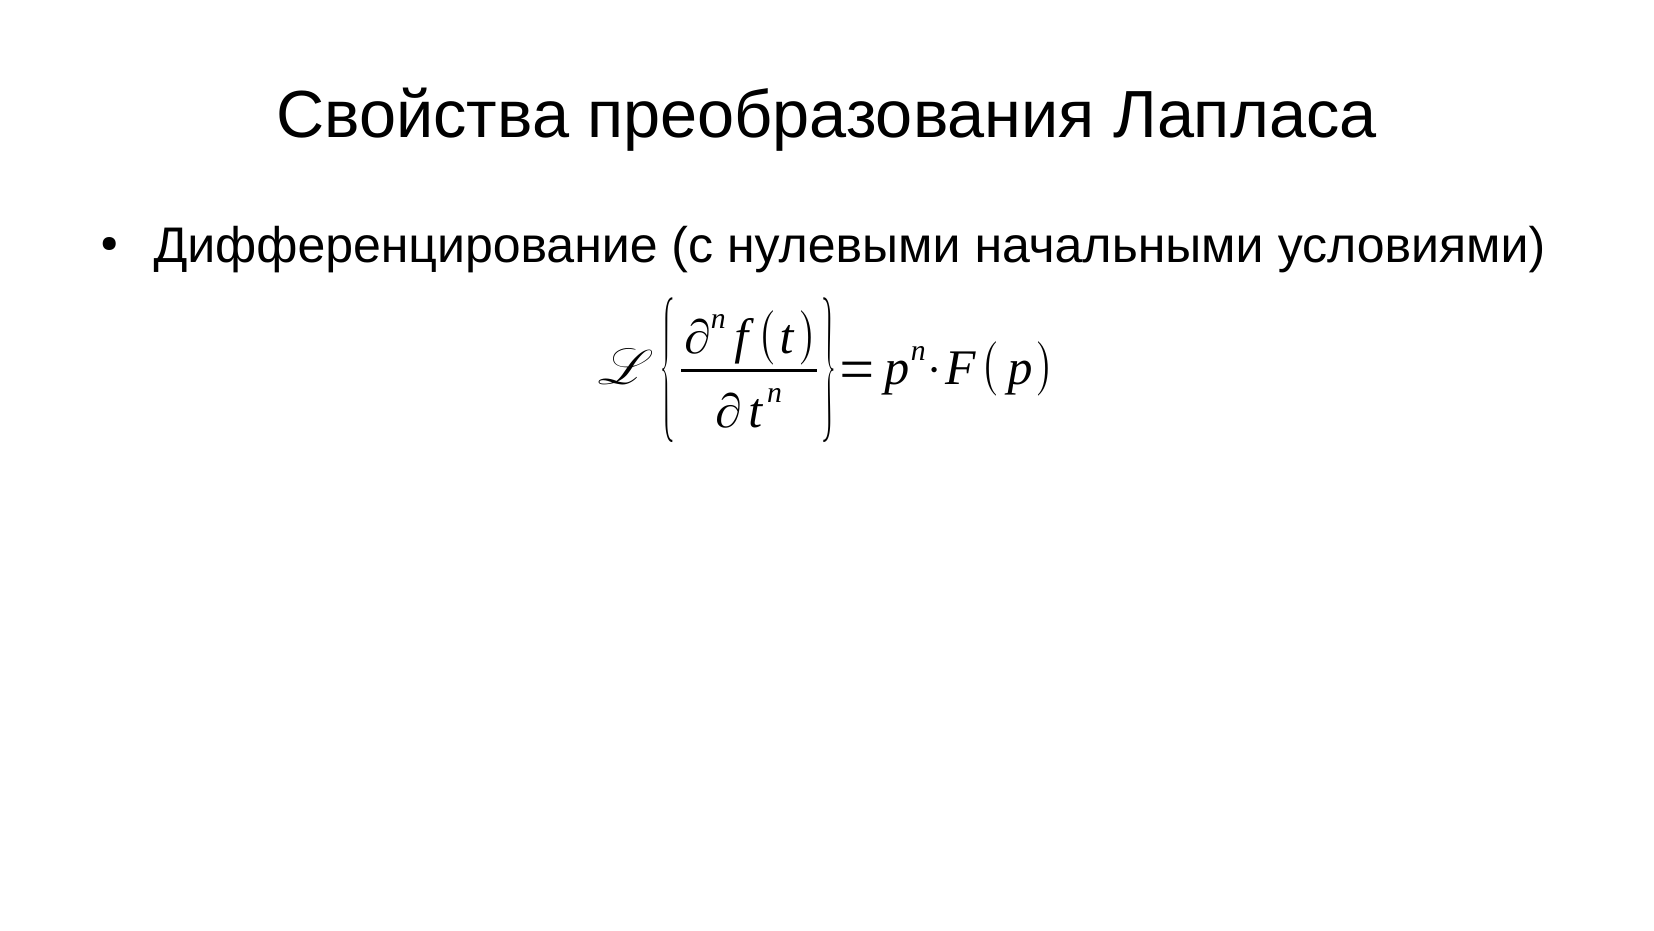

# Свойства преобразования Лапласа
Дифференцирование (с нулевыми начальными условиями)